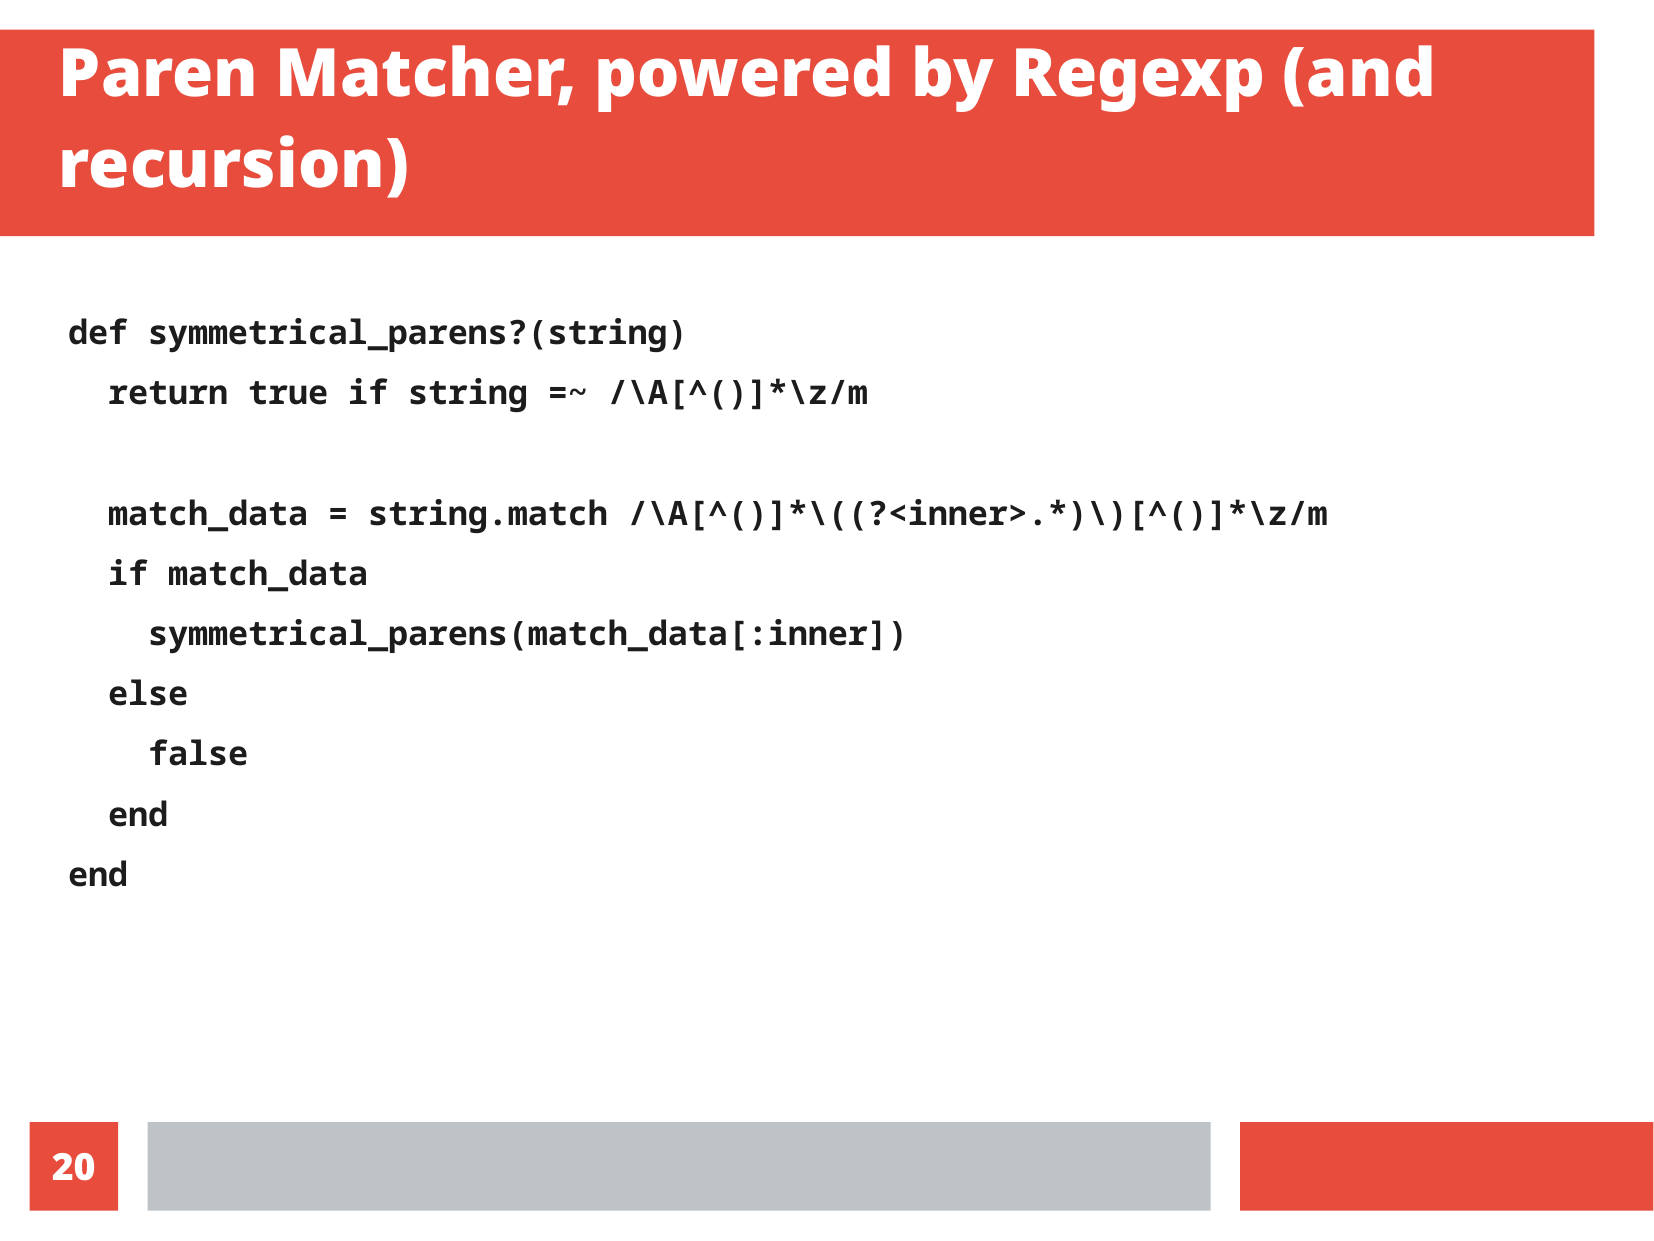

# Paren Matcher, powered by Regexp (and recursion)
def symmetrical_parens?(string)
 return true if string =~ /\A[^()]*\z/m
 match_data = string.match /\A[^()]*\((?<inner>.*)\)[^()]*\z/m
 if match_data
 symmetrical_parens(match_data[:inner])
 else
 false
 end
end
20